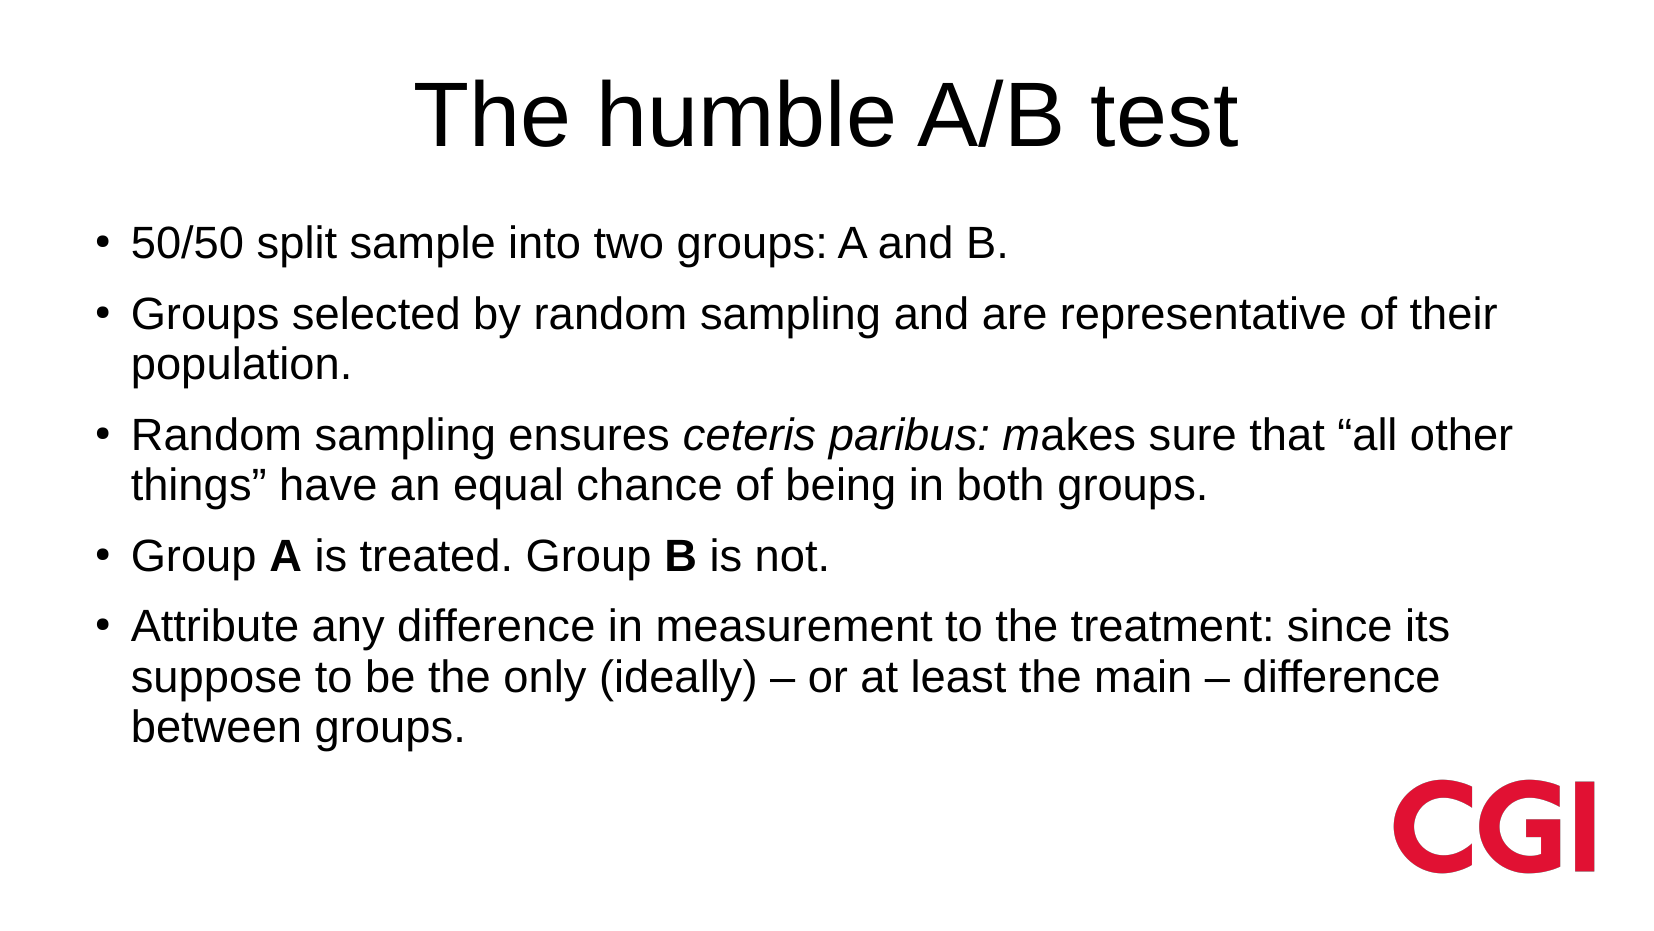

# The humble A/B test
50/50 split sample into two groups: A and B.
Groups selected by random sampling and are representative of their population.
Random sampling ensures ceteris paribus: makes sure that “all other things” have an equal chance of being in both groups.
Group A is treated. Group B is not.
Attribute any difference in measurement to the treatment: since its suppose to be the only (ideally) – or at least the main – difference between groups.